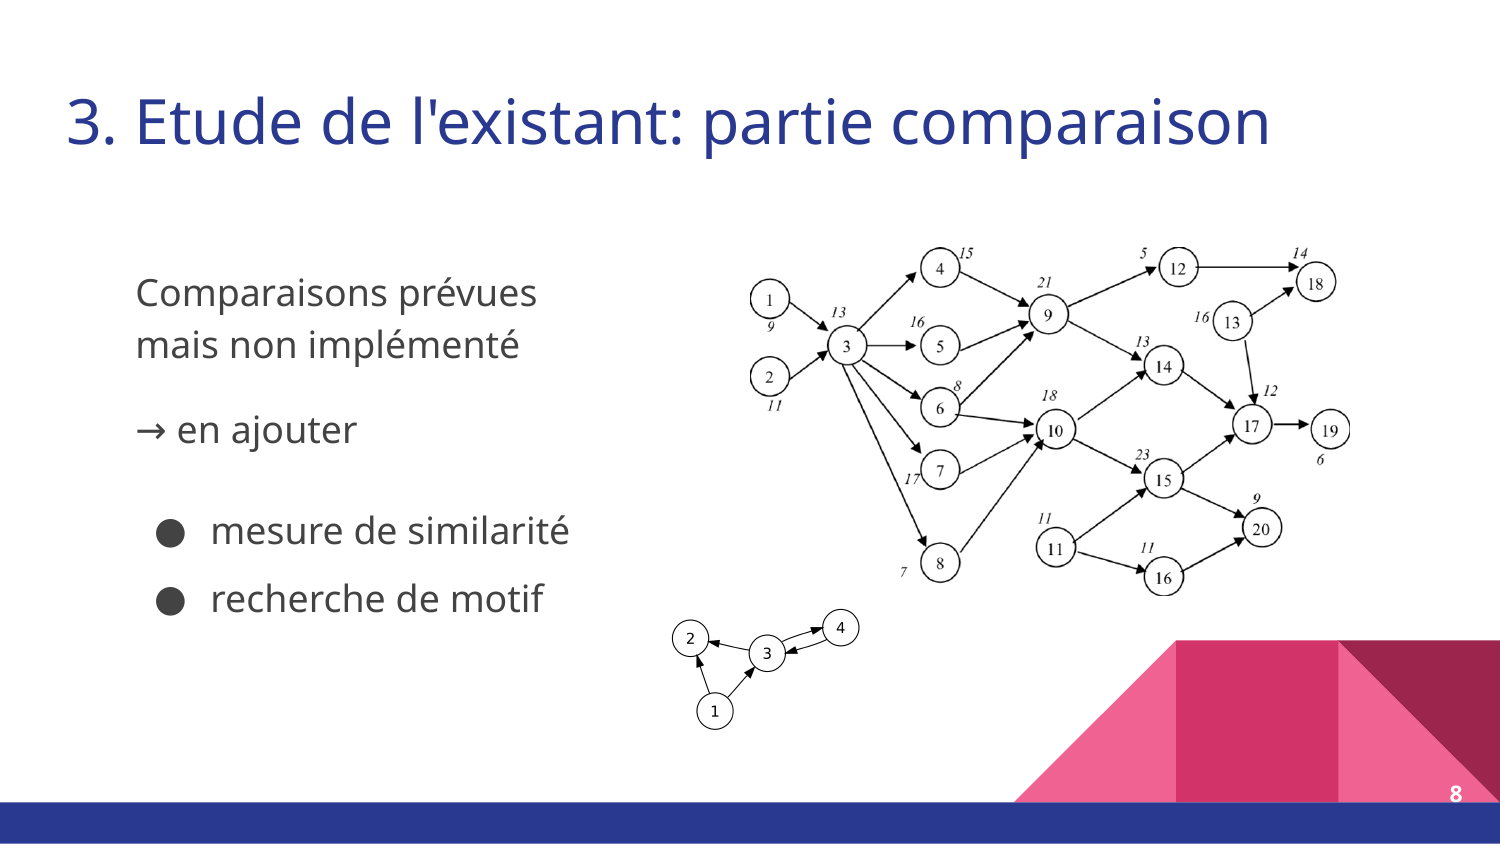

# 3. Etude de l'existant: partie comparaison
Comparaisons prévues mais non implémenté
→ en ajouter
mesure de similarité
recherche de motif